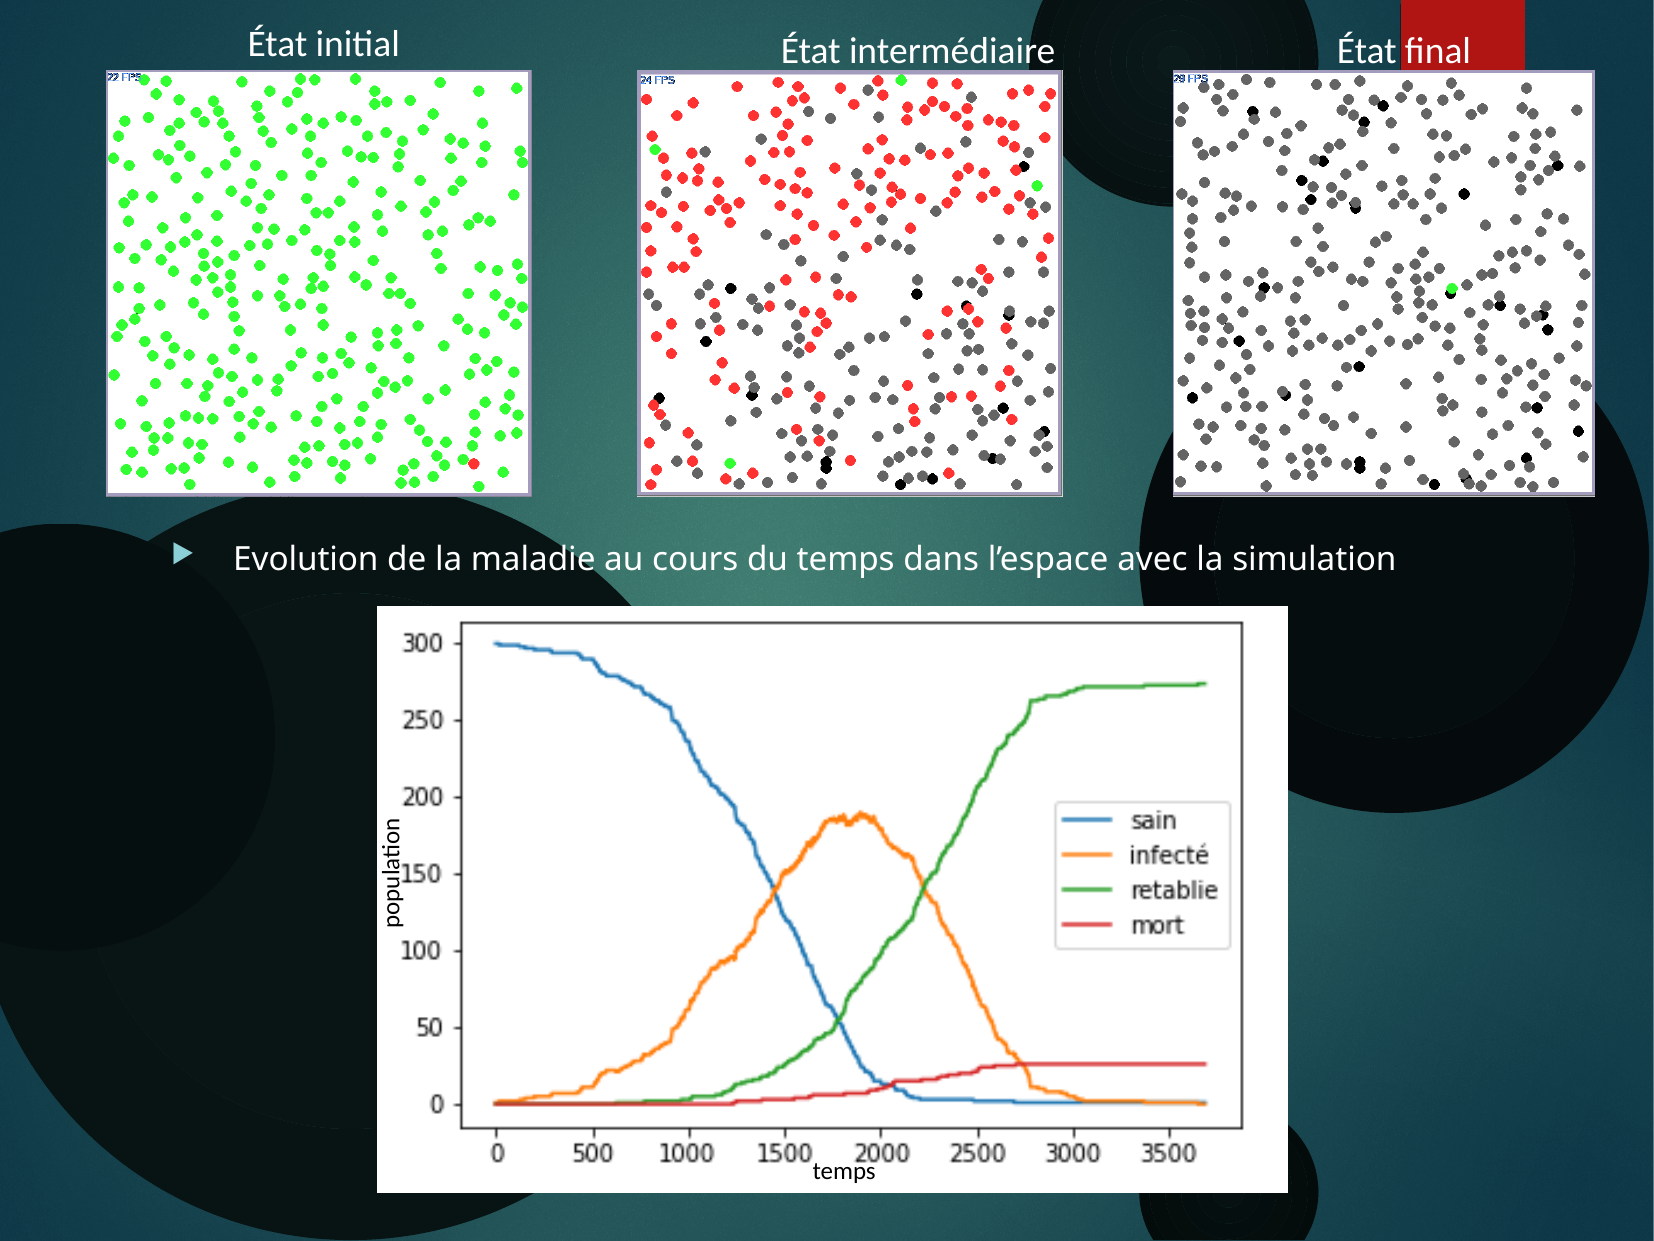

État initial
État intermédiaire
État final
# Evolution de la maladie au cours du temps dans l’espace avec la simulation
population
temps